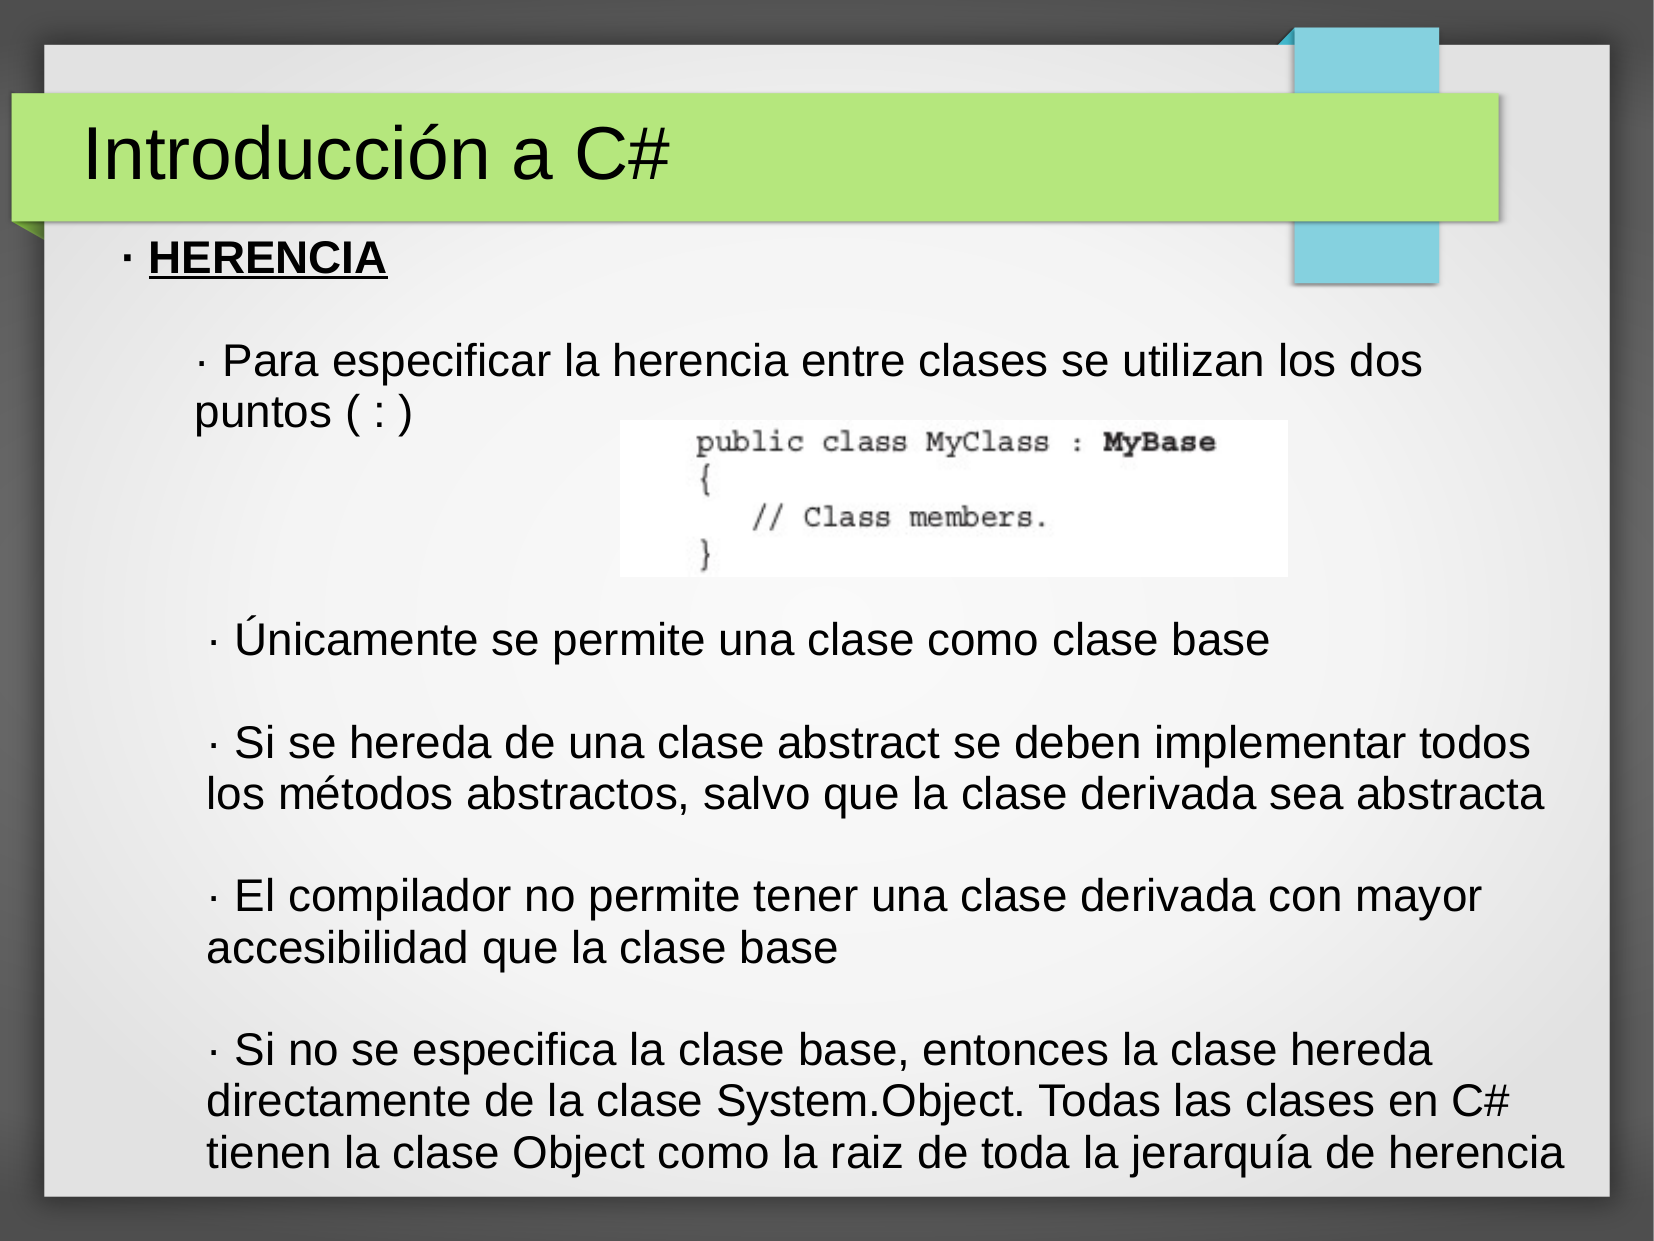

# Introducción a C#
	· HERENCIA
		· Para especificar la herencia entre clases se utilizan los dos 				puntos ( : )
		· Únicamente se permite una clase como clase base
		· Si se hereda de una clase abstract se deben implementar todos 		los métodos abstractos, salvo que la clase derivada sea abstracta
		· El compilador no permite tener una clase derivada con mayor 			accesibilidad que la clase base
		· Si no se especifica la clase base, entonces la clase hereda 				directamente de la clase System.Object. Todas las clases en C# 			tienen la clase Object como la raiz de toda la jerarquía de herencia